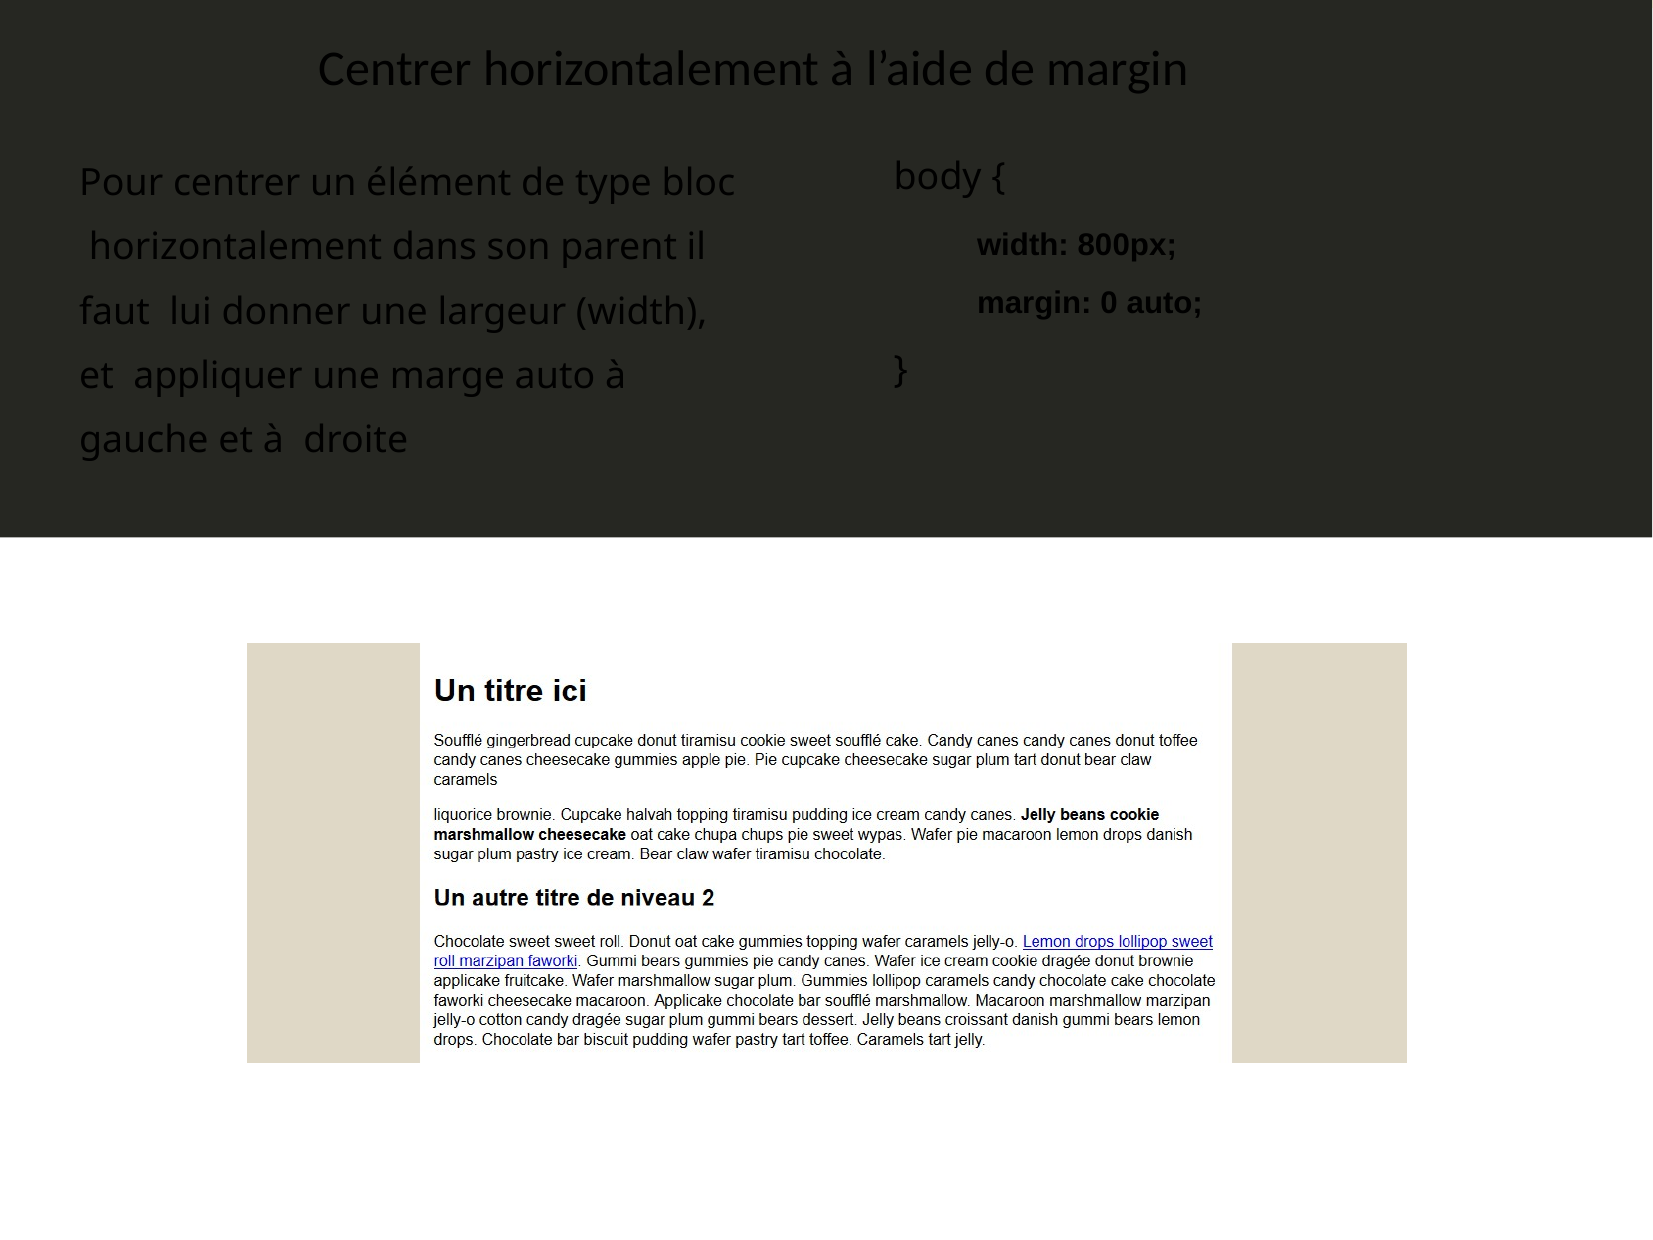

# Centrer horizontalement à l’aide de margin
Pour centrer un élément de type bloc horizontalement dans son parent il faut lui donner une largeur (width), et appliquer une marge auto à gauche et à droite
body {
width: 800px; margin: 0 auto;
}